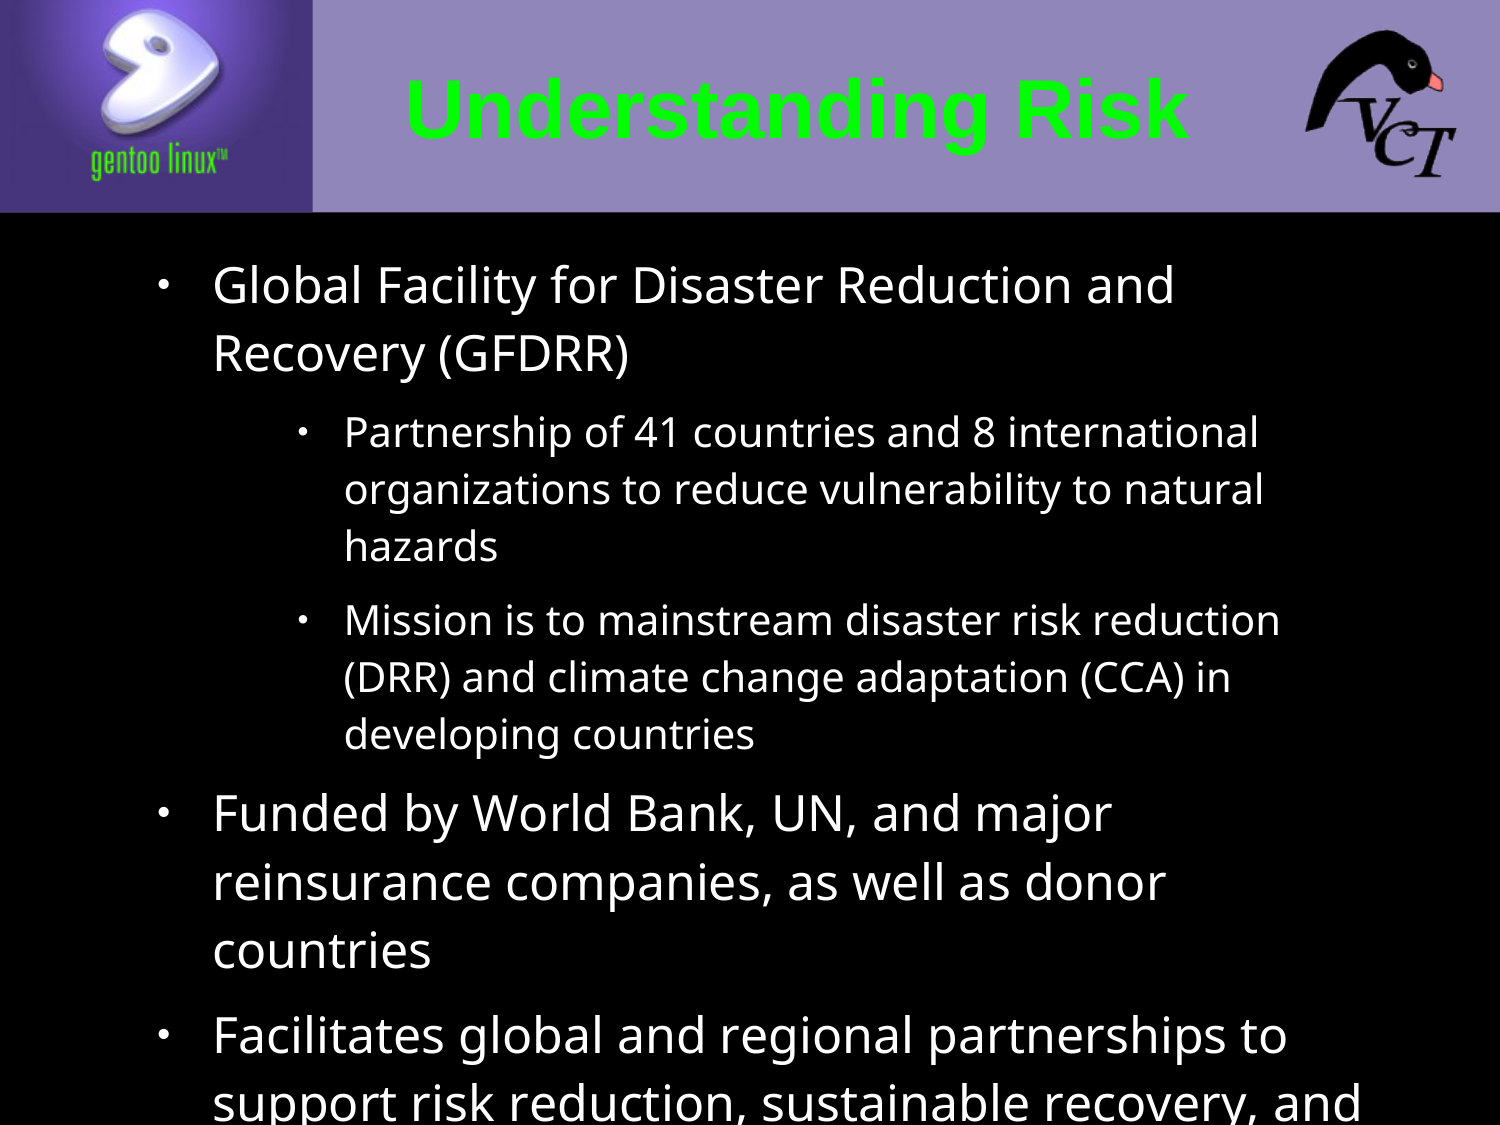

# Understanding Risk
Global Facility for Disaster Reduction and Recovery (GFDRR)
Partnership of 41 countries and 8 international organizations to reduce vulnerability to natural hazards
Mission is to mainstream disaster risk reduction (DRR) and climate change adaptation (CCA) in developing countries
Funded by World Bank, UN, and major reinsurance companies, as well as donor countries
Facilitates global and regional partnerships to support risk reduction, sustainable recovery, and climate change adaptation